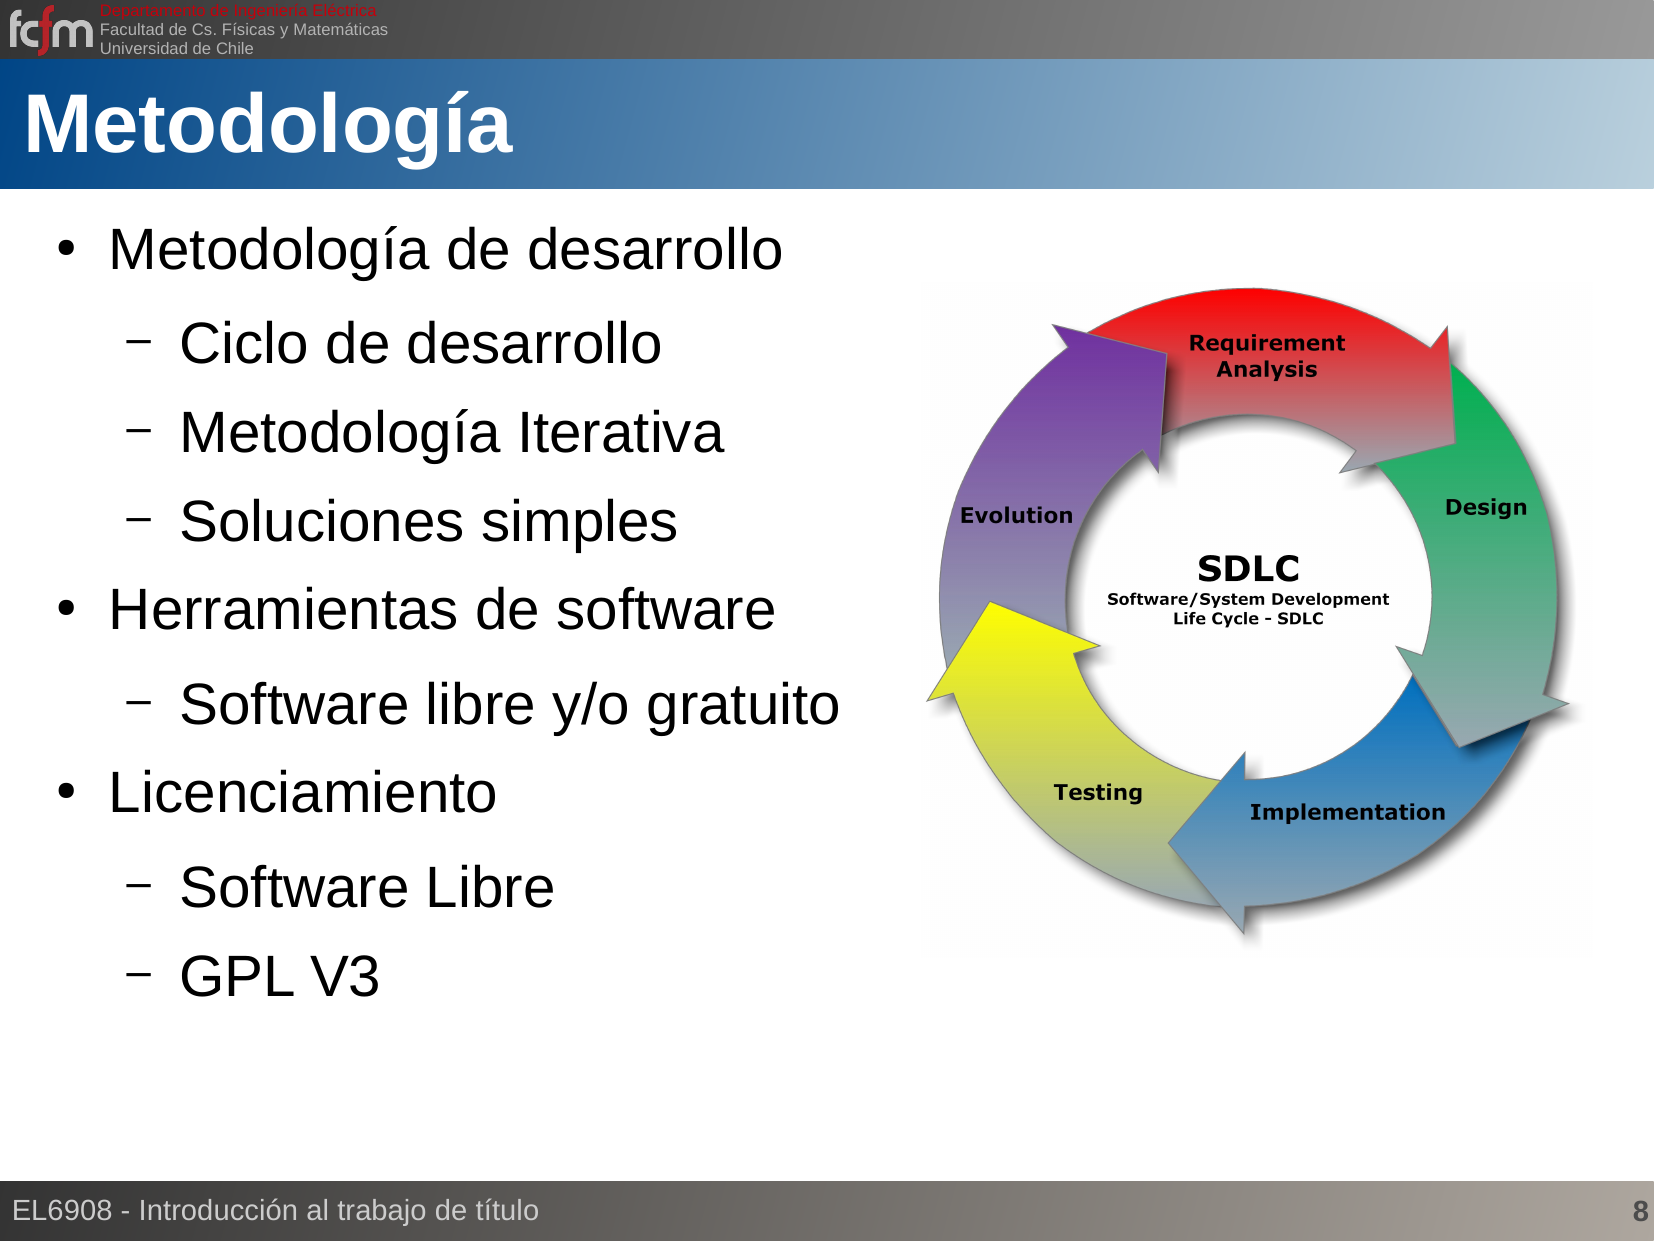

# Metodología
Metodología de desarrollo
Ciclo de desarrollo
Metodología Iterativa
Soluciones simples
Herramientas de software
Software libre y/o gratuito
Licenciamiento
Software Libre
GPL V3
EL6908 - Introducción al trabajo de título
8